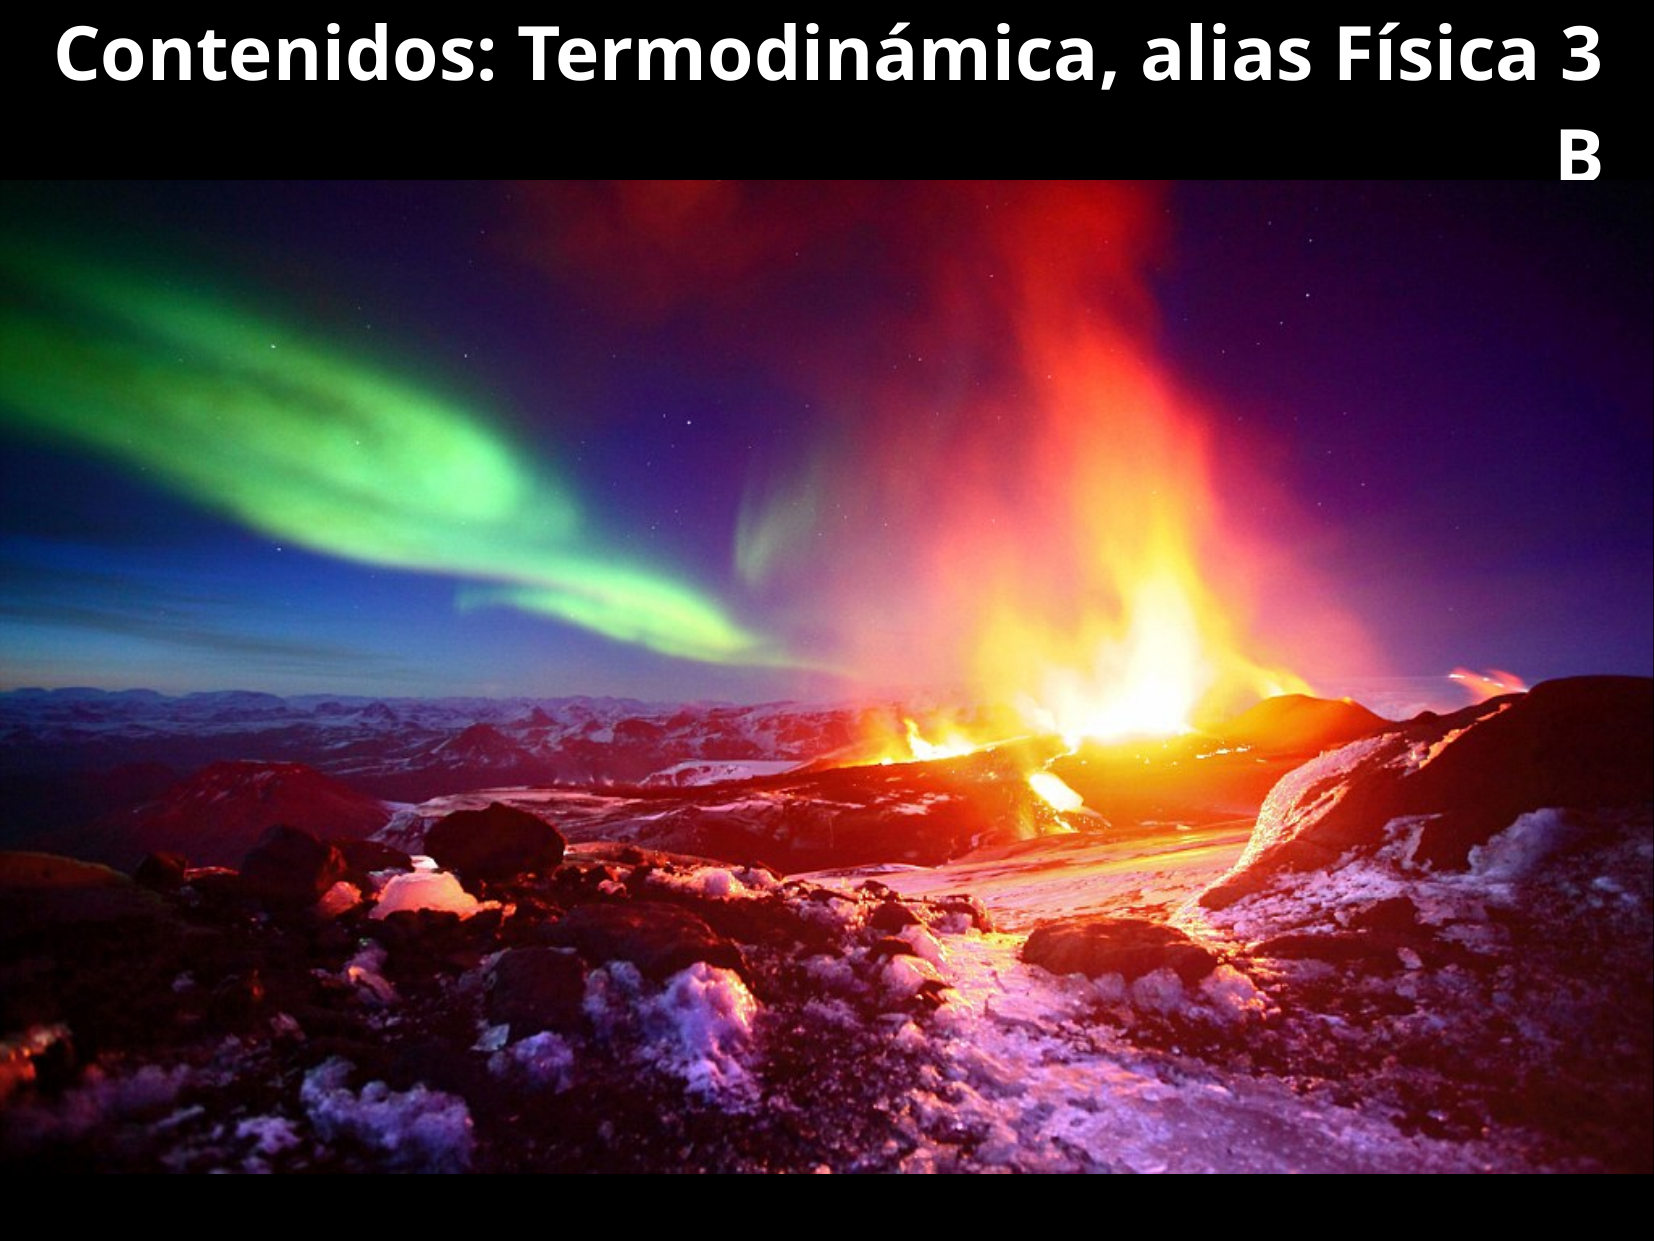

# Contenidos: Termodinámica, alias Física 3 B
Mar 12, 2019
H. Asorey - F3B 2019
12